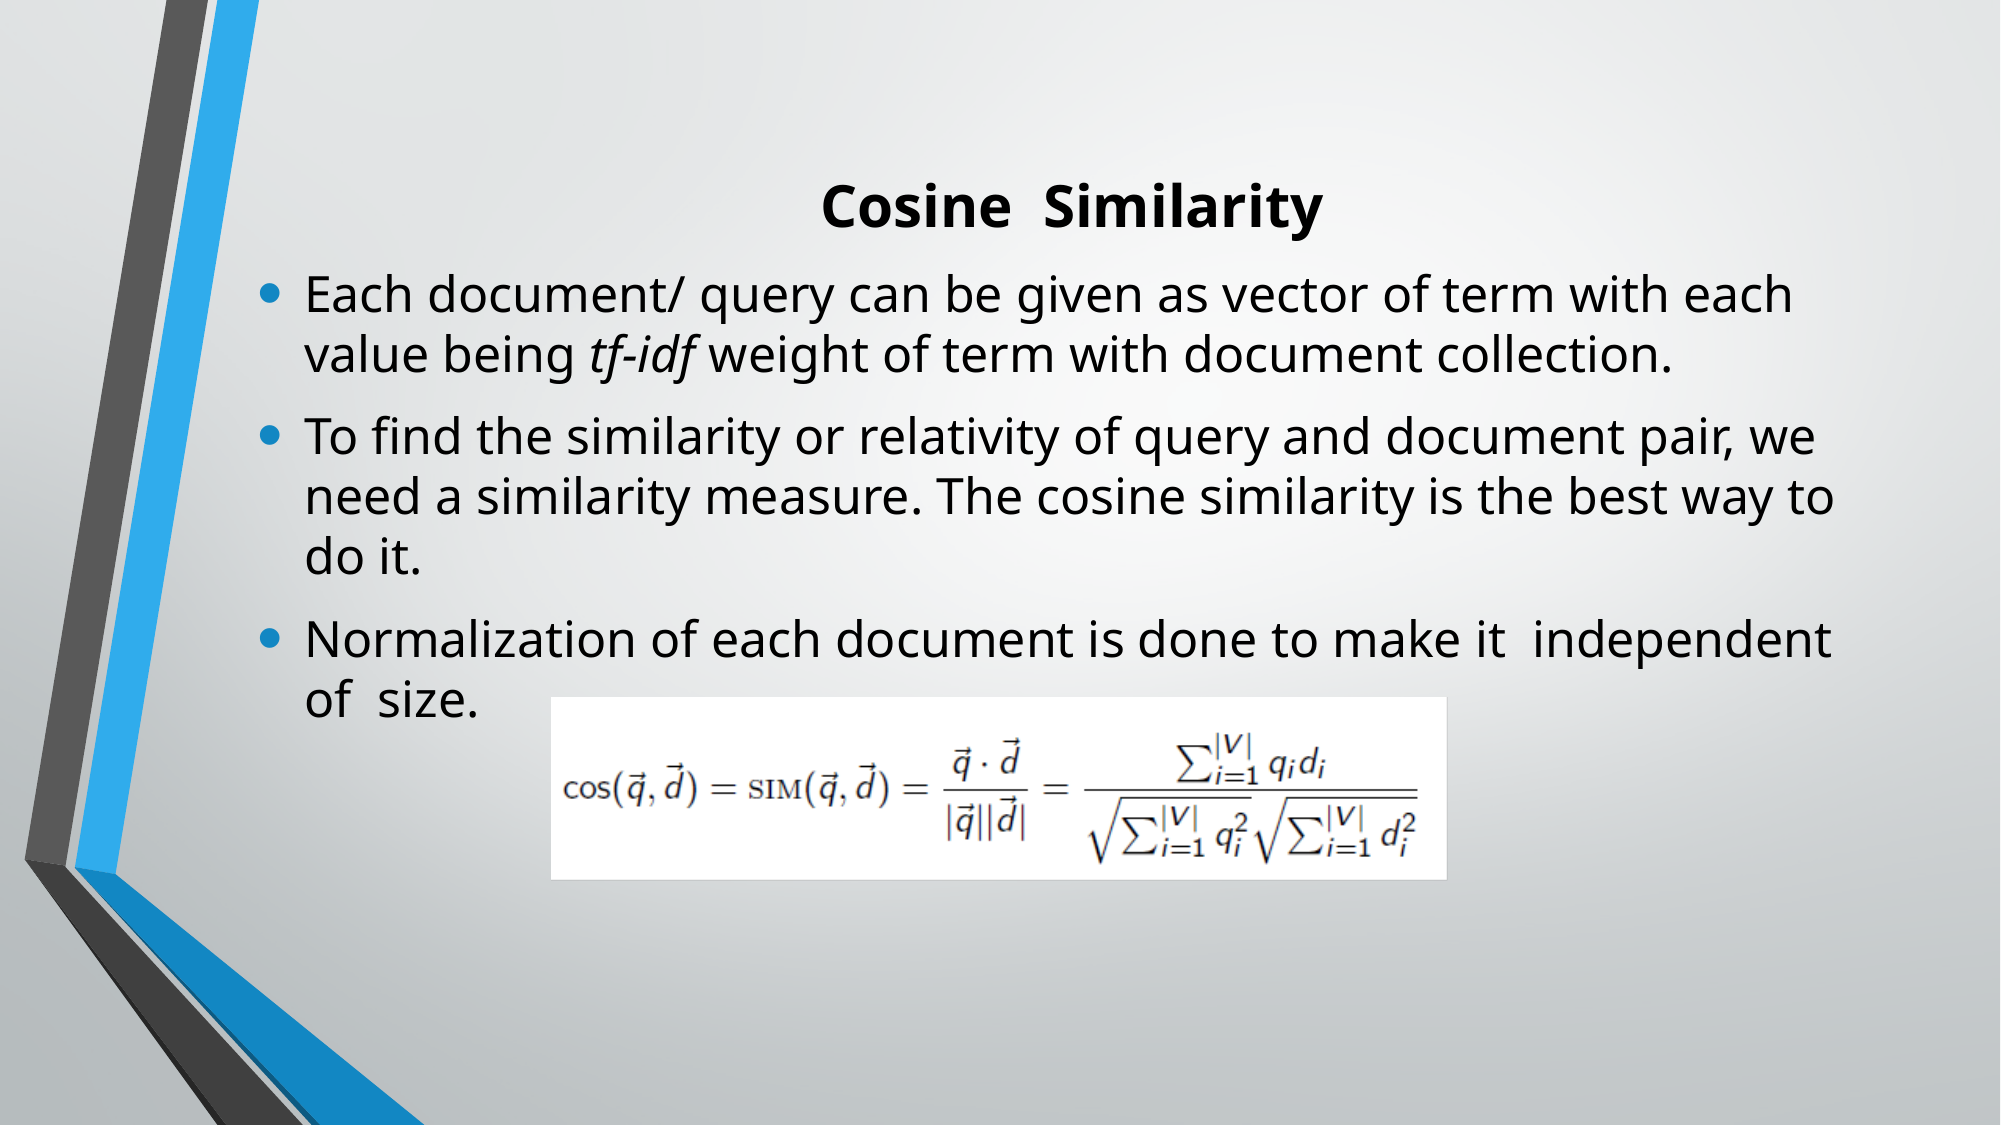

# Cosine Similarity
Each document/ query can be given as vector of term with each value being tf-idf weight of term with document collection.
To find the similarity or relativity of query and document pair, we need a similarity measure. The cosine similarity is the best way to do it.
Normalization of each document is done to make it independent of size.